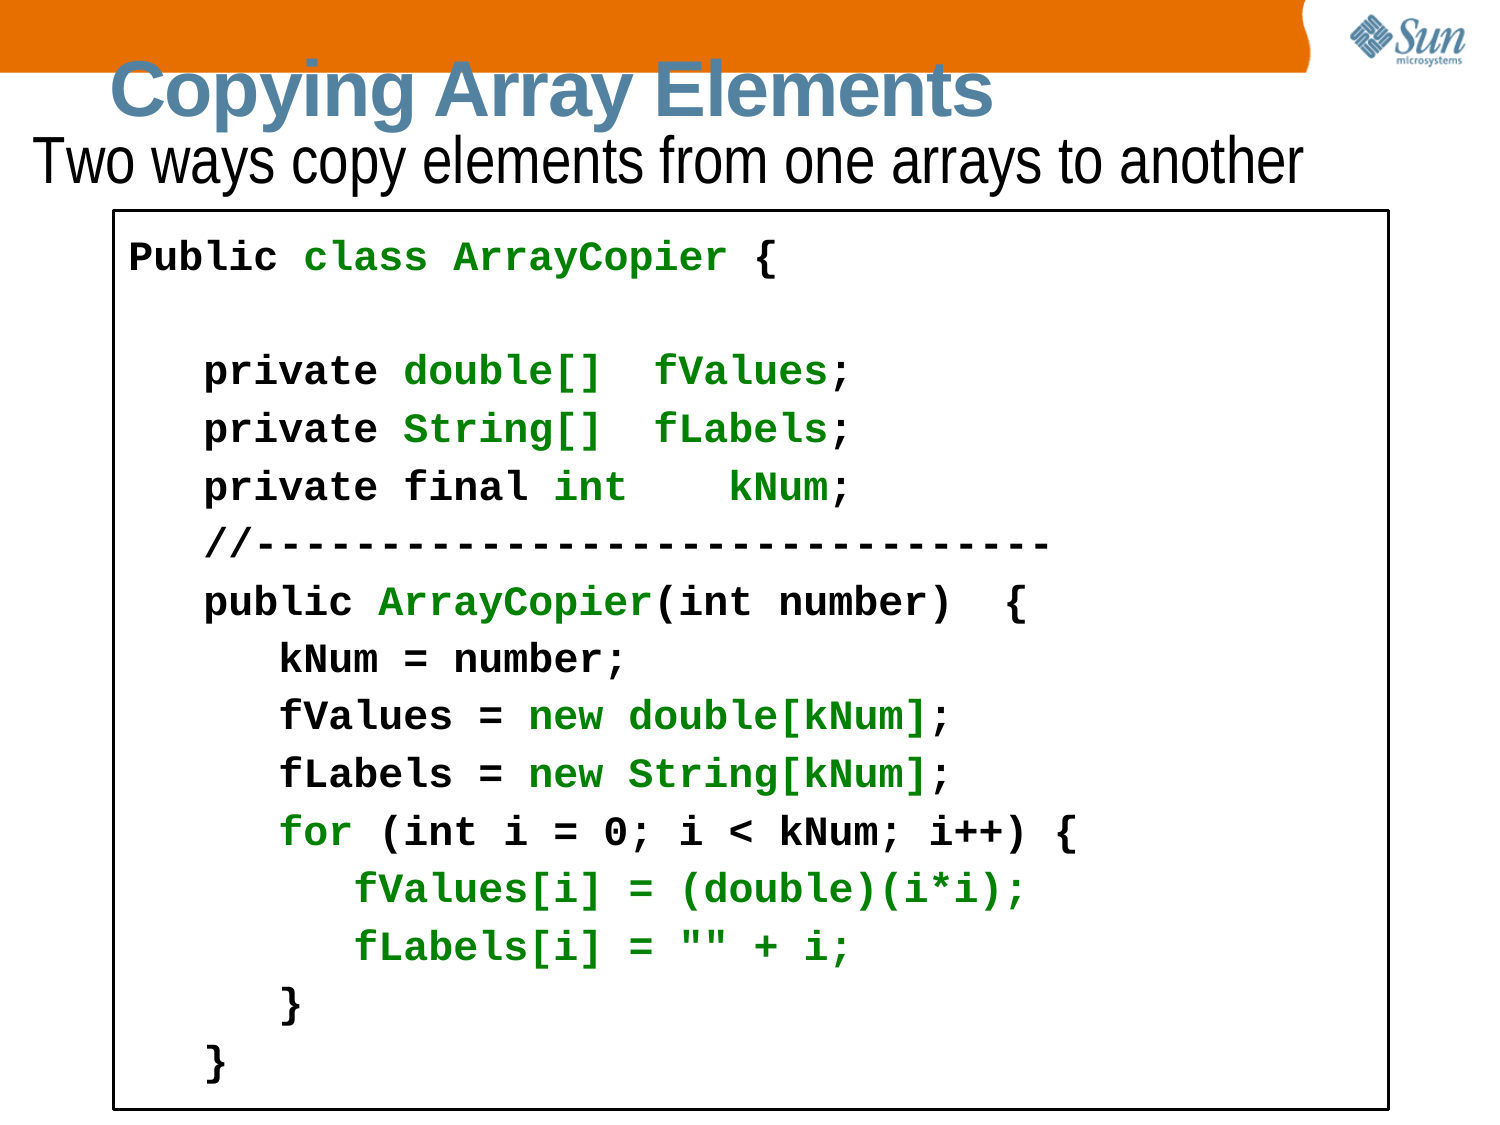

# Copying Array Elements
Two ways copy elements from one arrays to another
Public class ArrayCopier {
	private double[]	fValues;
	private String[]	fLabels;
	private final int 	kNum;
	//--------------------------------
	public ArrayCopier(int number) {
		kNum = number;
		fValues = new double[kNum];
		fLabels = new String[kNum];
		for (int i = 0; i < kNum; i++) {
			fValues[i] = (double)(i*i);
			fLabels[i] = "" + i;
		}
	}